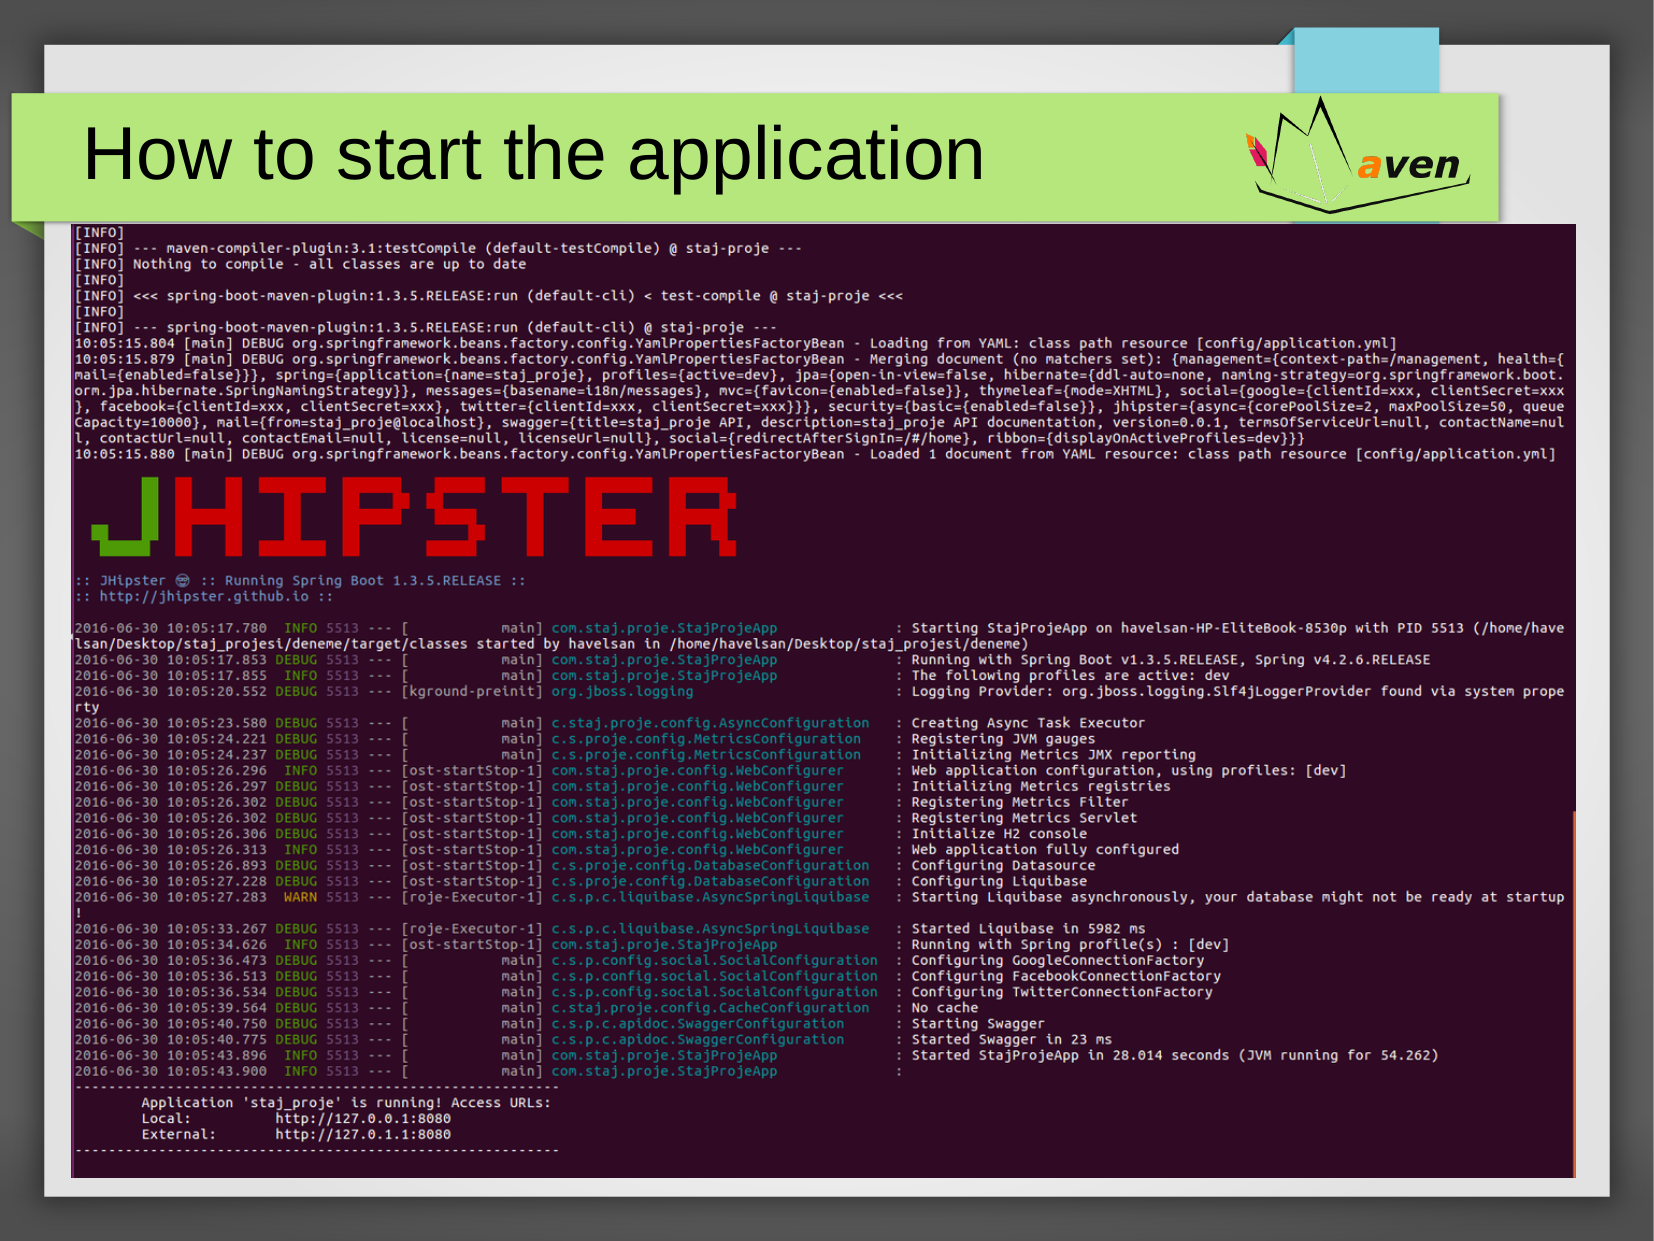

# How to start the application
12